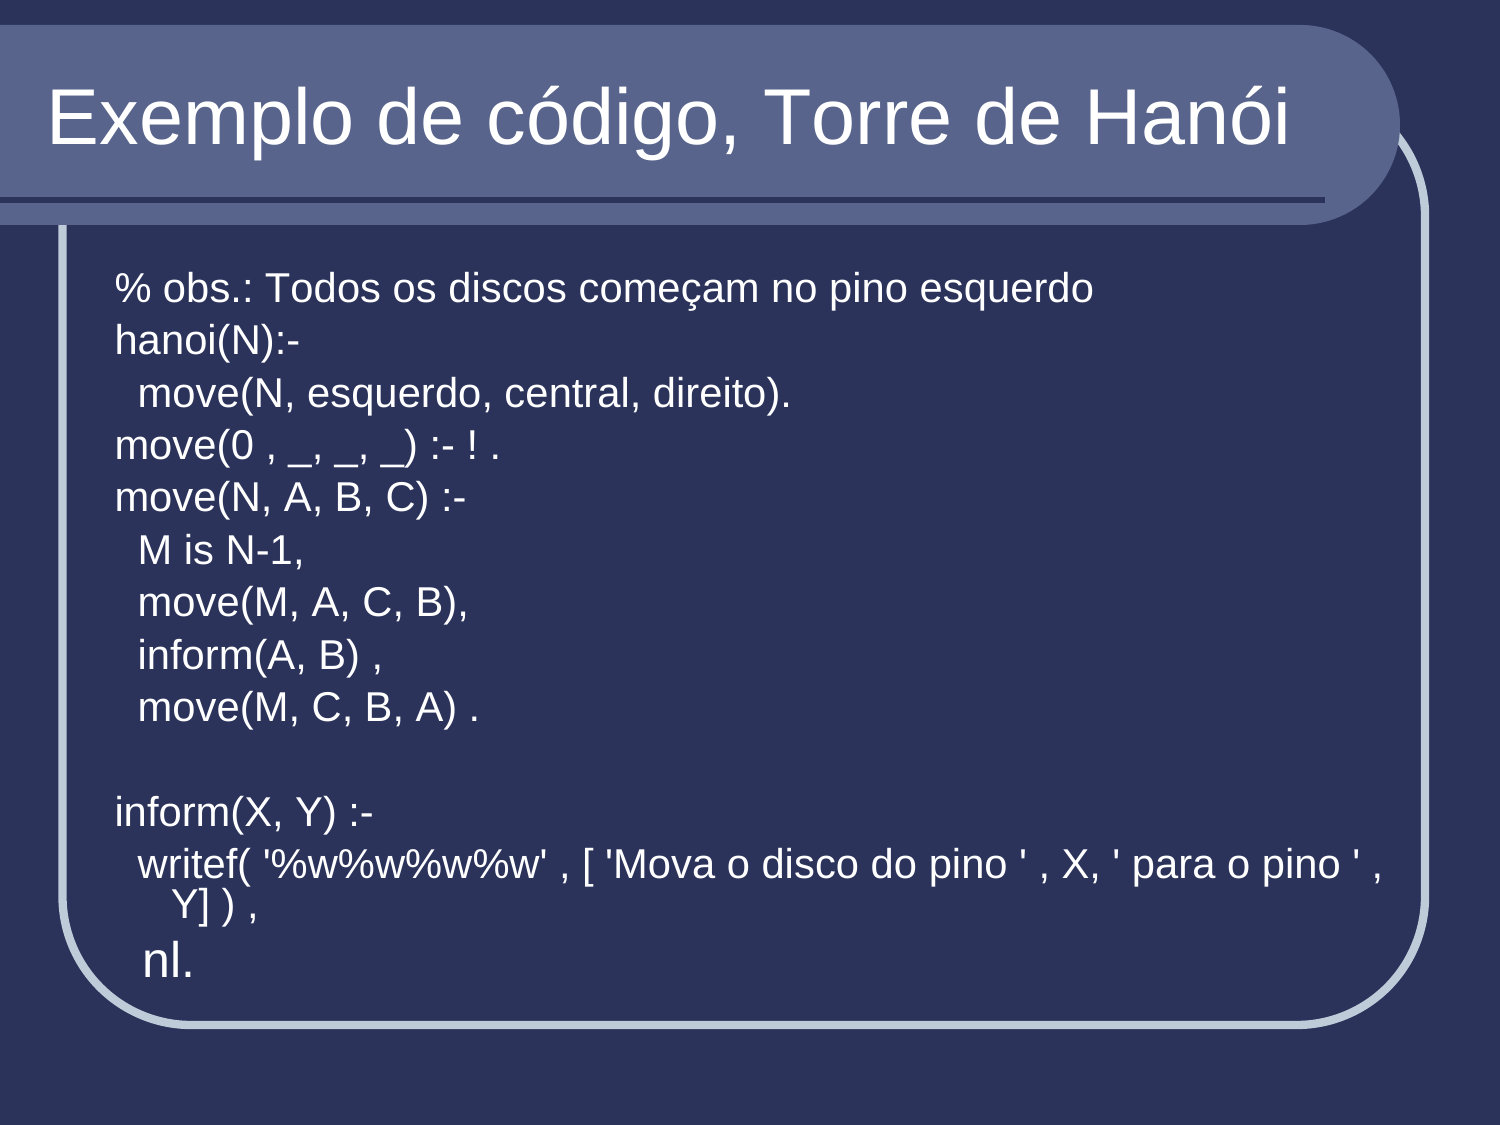

# Exemplo de código, Torre de Hanói
% obs.: Todos os discos começam no pino esquerdo
hanoi(N):-
 move(N, esquerdo, central, direito).
move(0 , _, _, _) :- ! .
move(N, A, B, C) :-
 M is N-1,
 move(M, A, C, B),
 inform(A, B) ,
 move(M, C, B, A) .
inform(X, Y) :-
 writef( '%w%w%w%w' , [ 'Mova o disco do pino ' , X, ' para o pino ' , Y] ) ,
 nl.